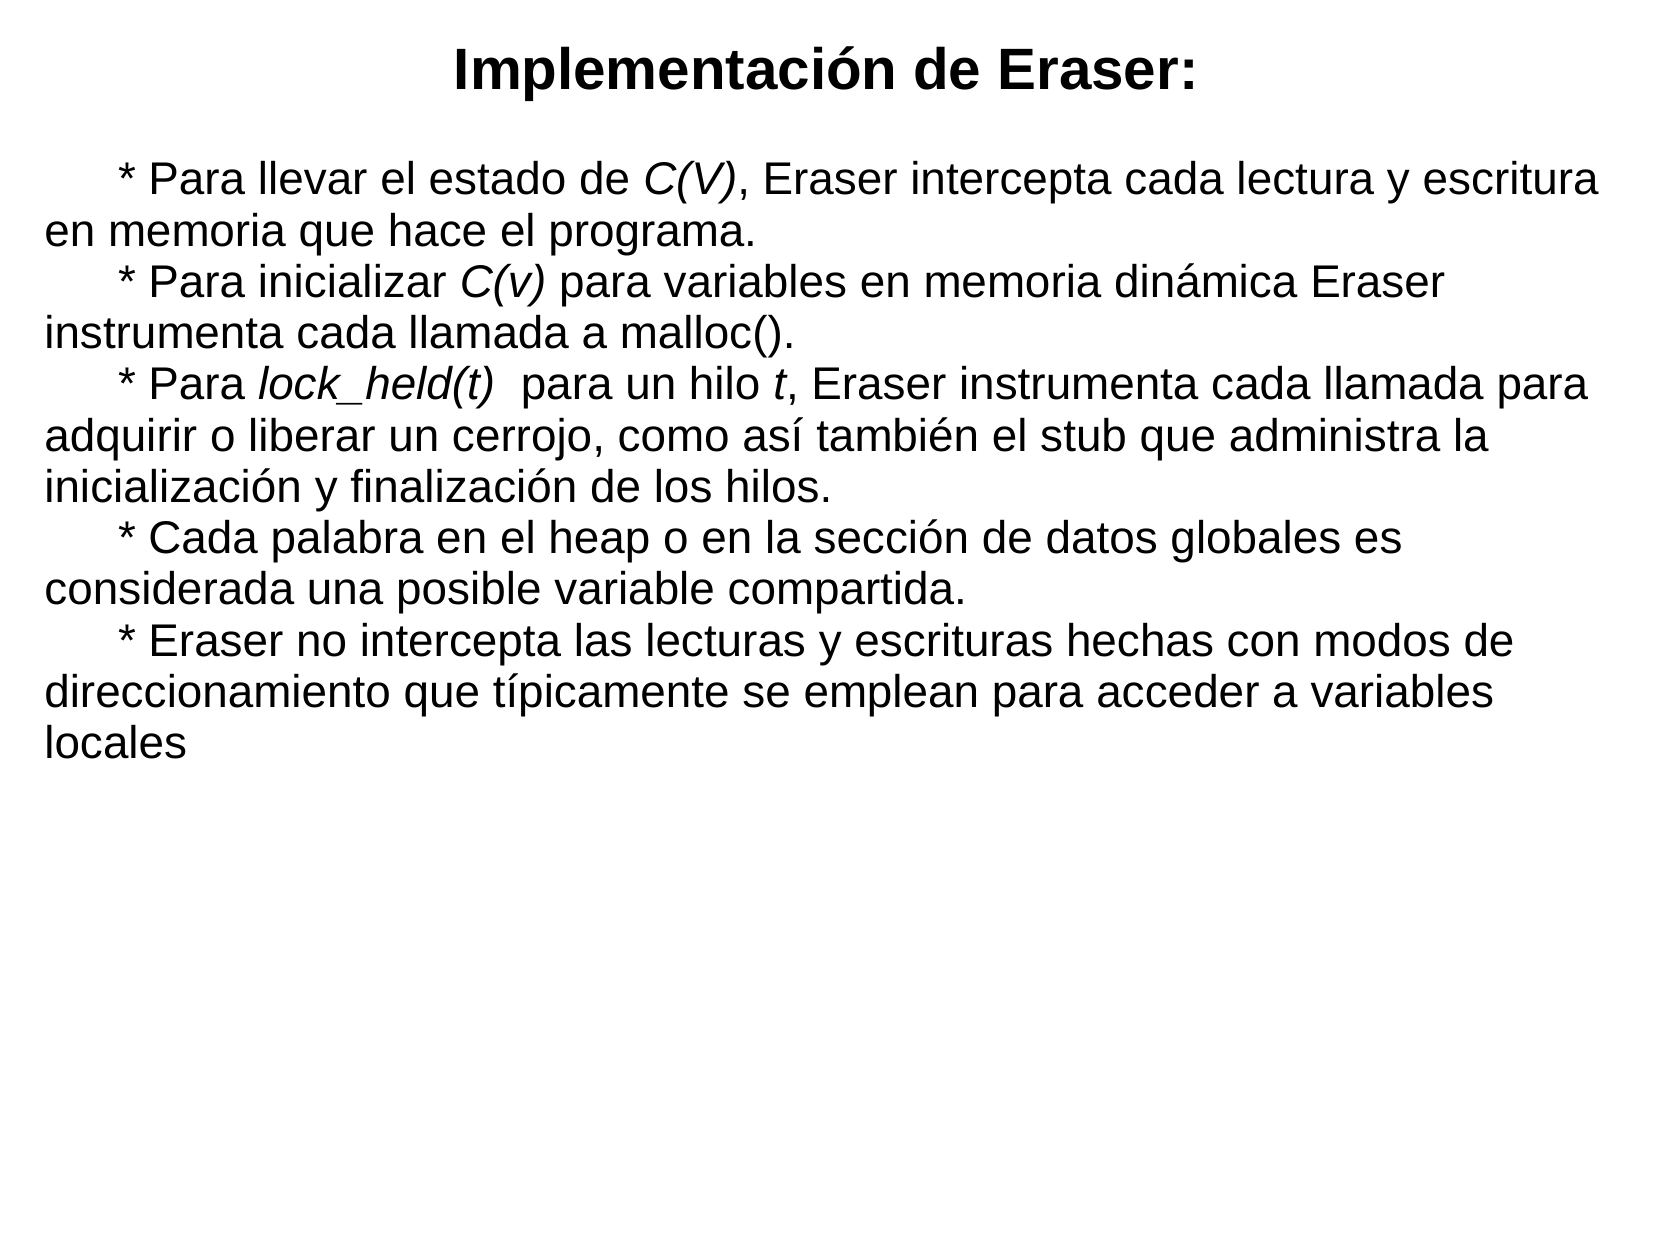

Implementación de Eraser:
	* Para llevar el estado de C(V), Eraser intercepta cada lectura y escritura en memoria que hace el programa.
	* Para inicializar C(v) para variables en memoria dinámica Eraser instrumenta cada llamada a malloc().
	* Para lock_held(t) para un hilo t, Eraser instrumenta cada llamada para adquirir o liberar un cerrojo, como así también el stub que administra la inicialización y finalización de los hilos.
	* Cada palabra en el heap o en la sección de datos globales es considerada una posible variable compartida.
	* Eraser no intercepta las lecturas y escrituras hechas con modos de direccionamiento que típicamente se emplean para acceder a variables locales